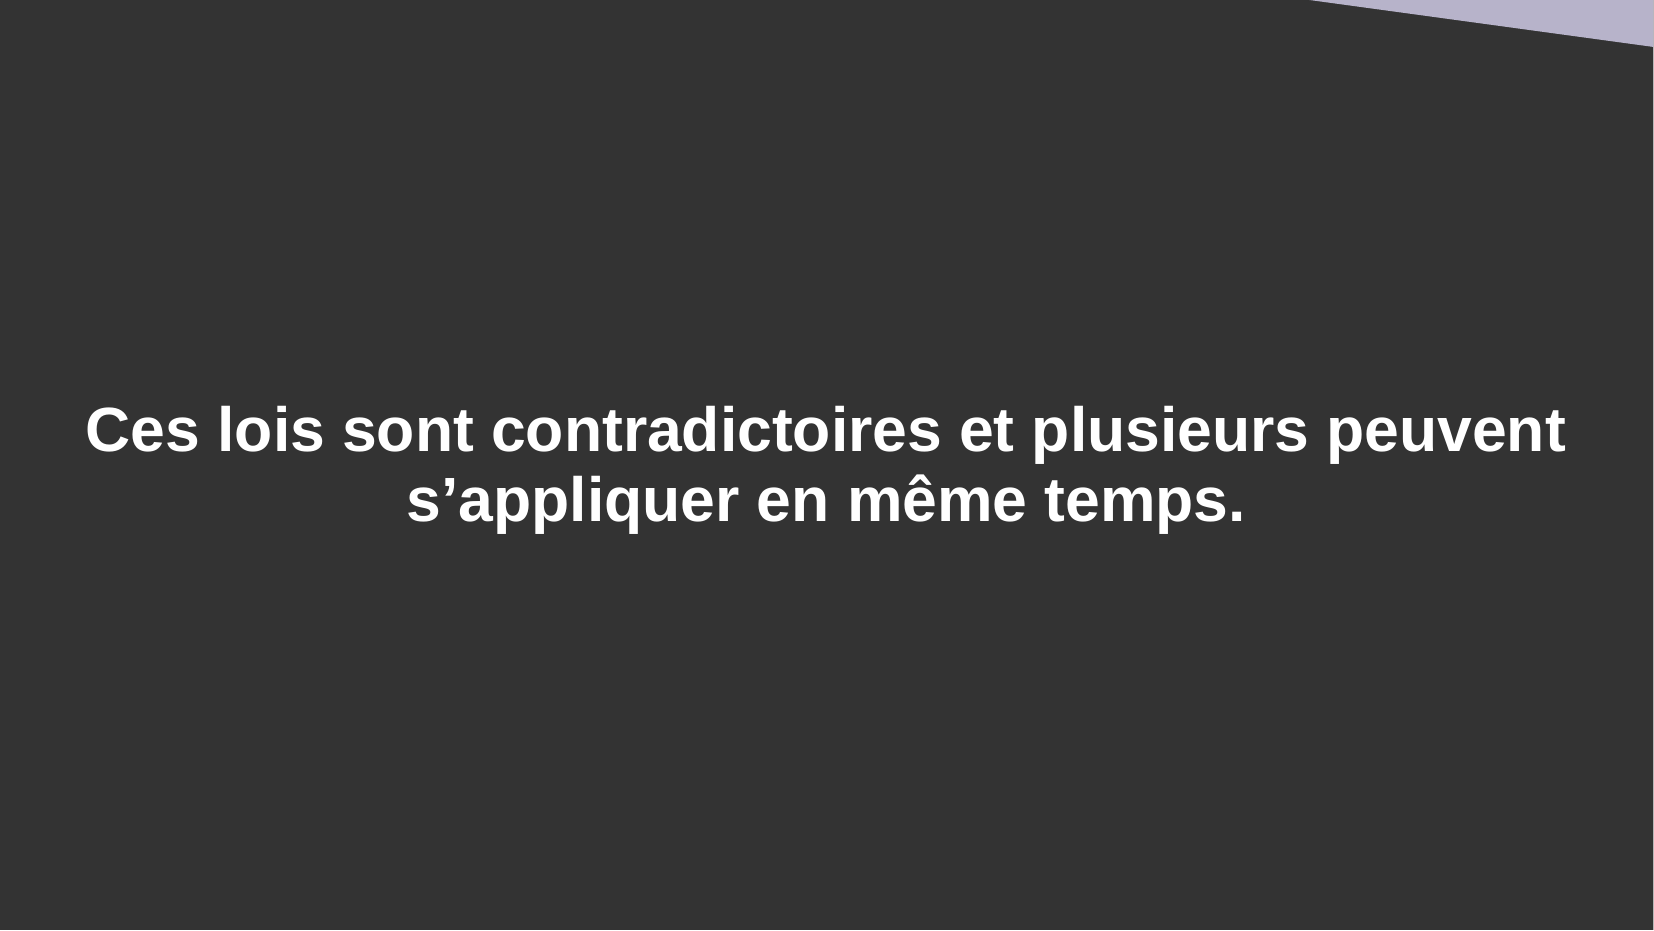

# Ces lois sont contradictoires et plusieurs peuvent s’appliquer en même temps.